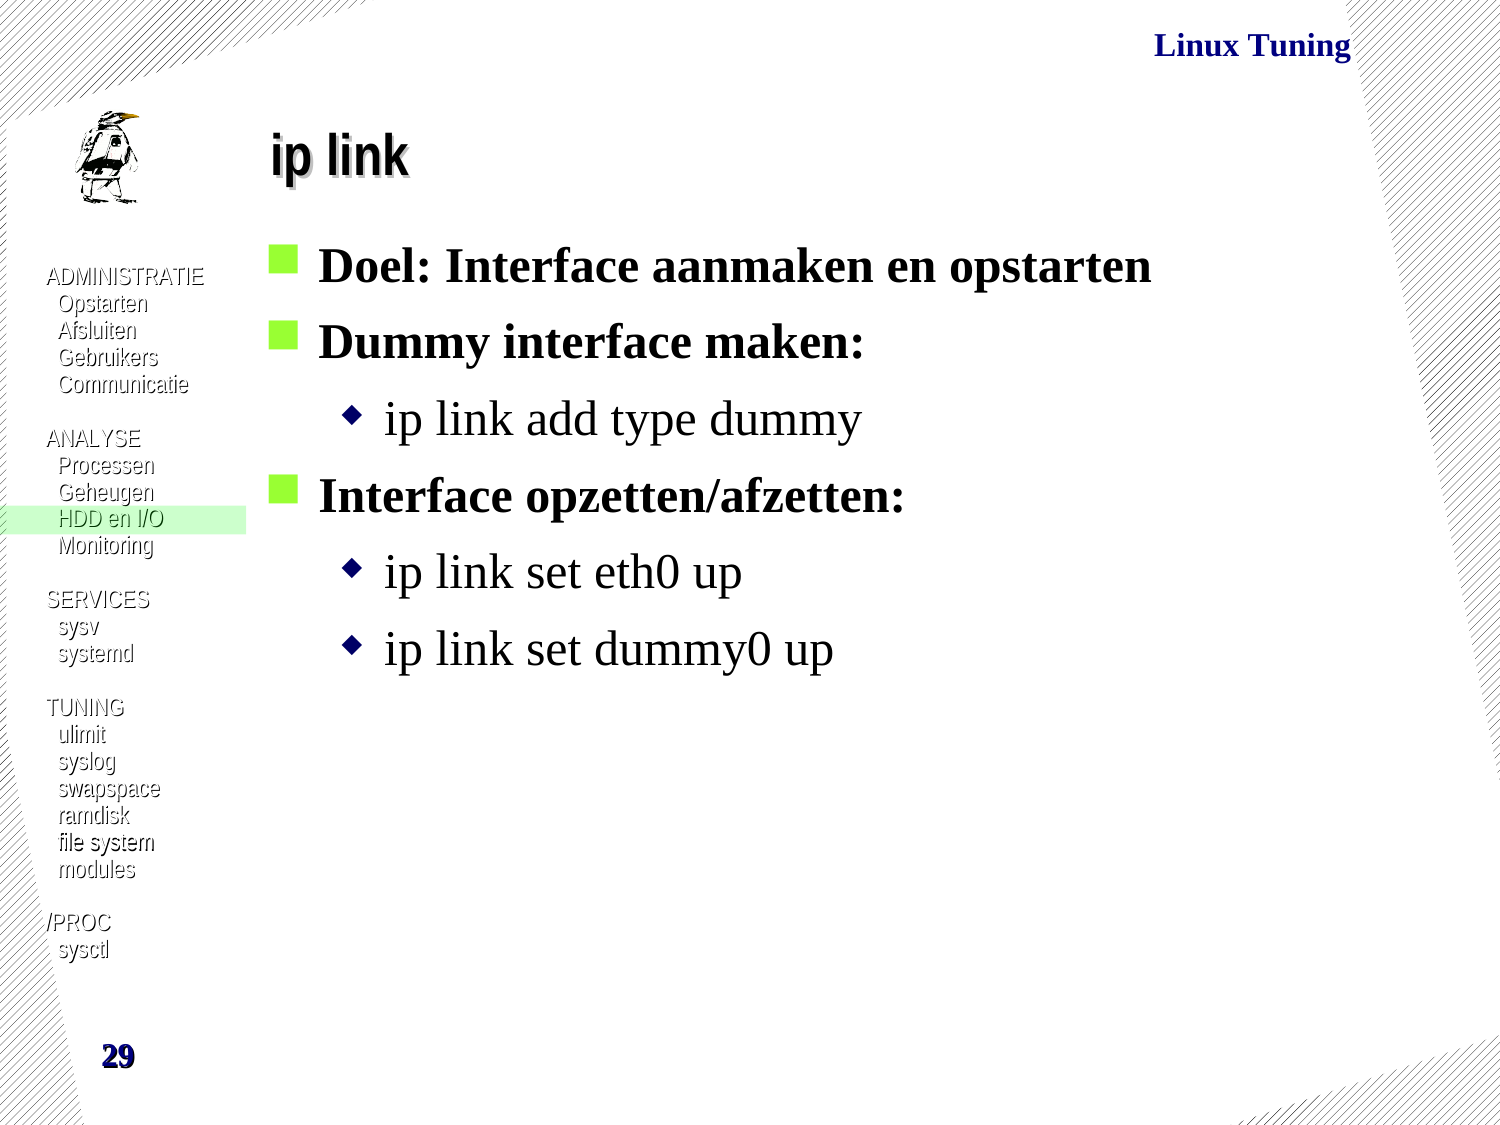

# ip link
Doel: Interface aanmaken en opstarten
Dummy interface maken:
ip link add type dummy
Interface opzetten/afzetten:
ip link set eth0 up
ip link set dummy0 up